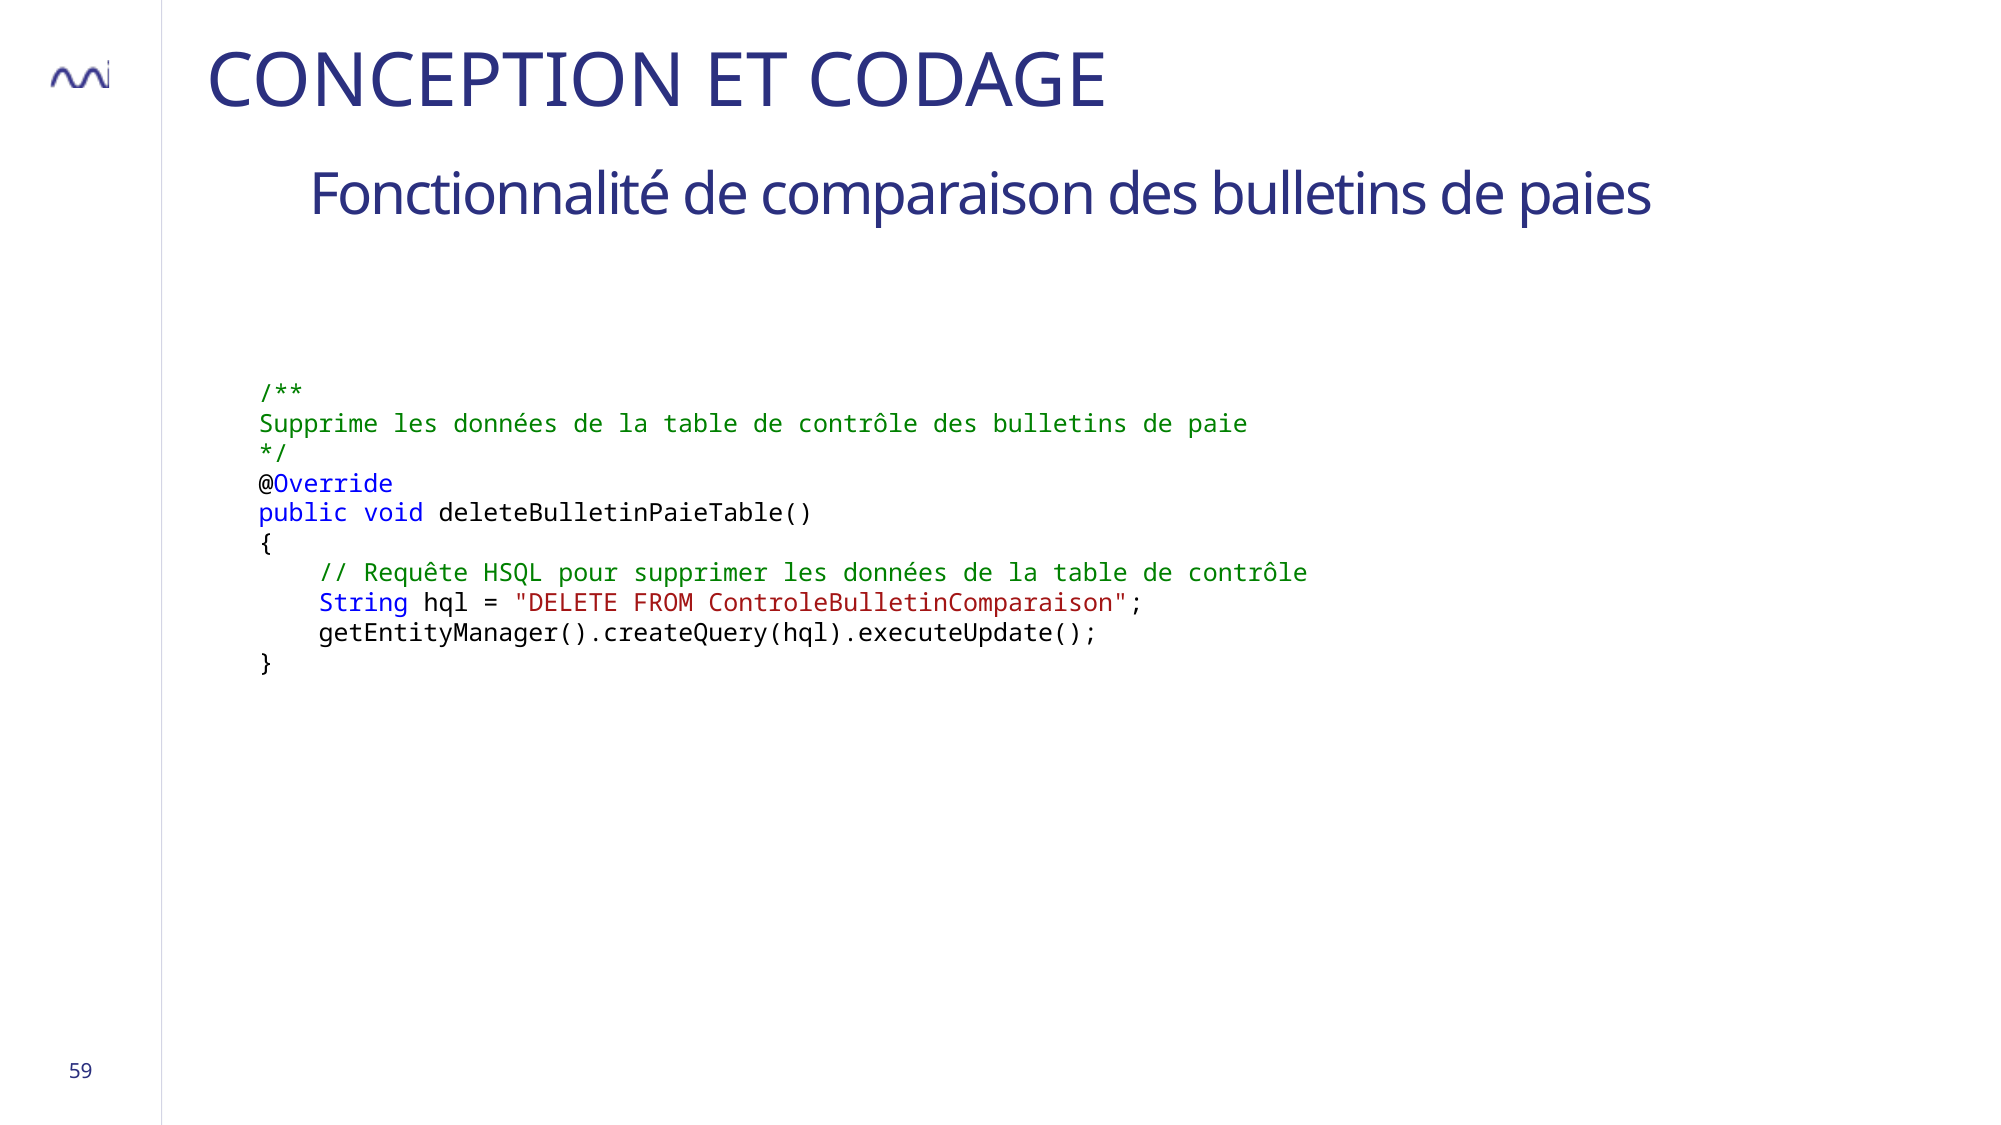

CONCEPTION ET CODAGE
Fonctionnalité de comparaison des bulletins de paies
/**
Supprime les données de la table de contrôle des bulletins de paie
*/
@Override
public void deleteBulletinPaieTable()
{
    // Requête HSQL pour supprimer les données de la table de contrôle
    String hql = "DELETE FROM ControleBulletinComparaison";
    getEntityManager().createQuery(hql).executeUpdate();
}